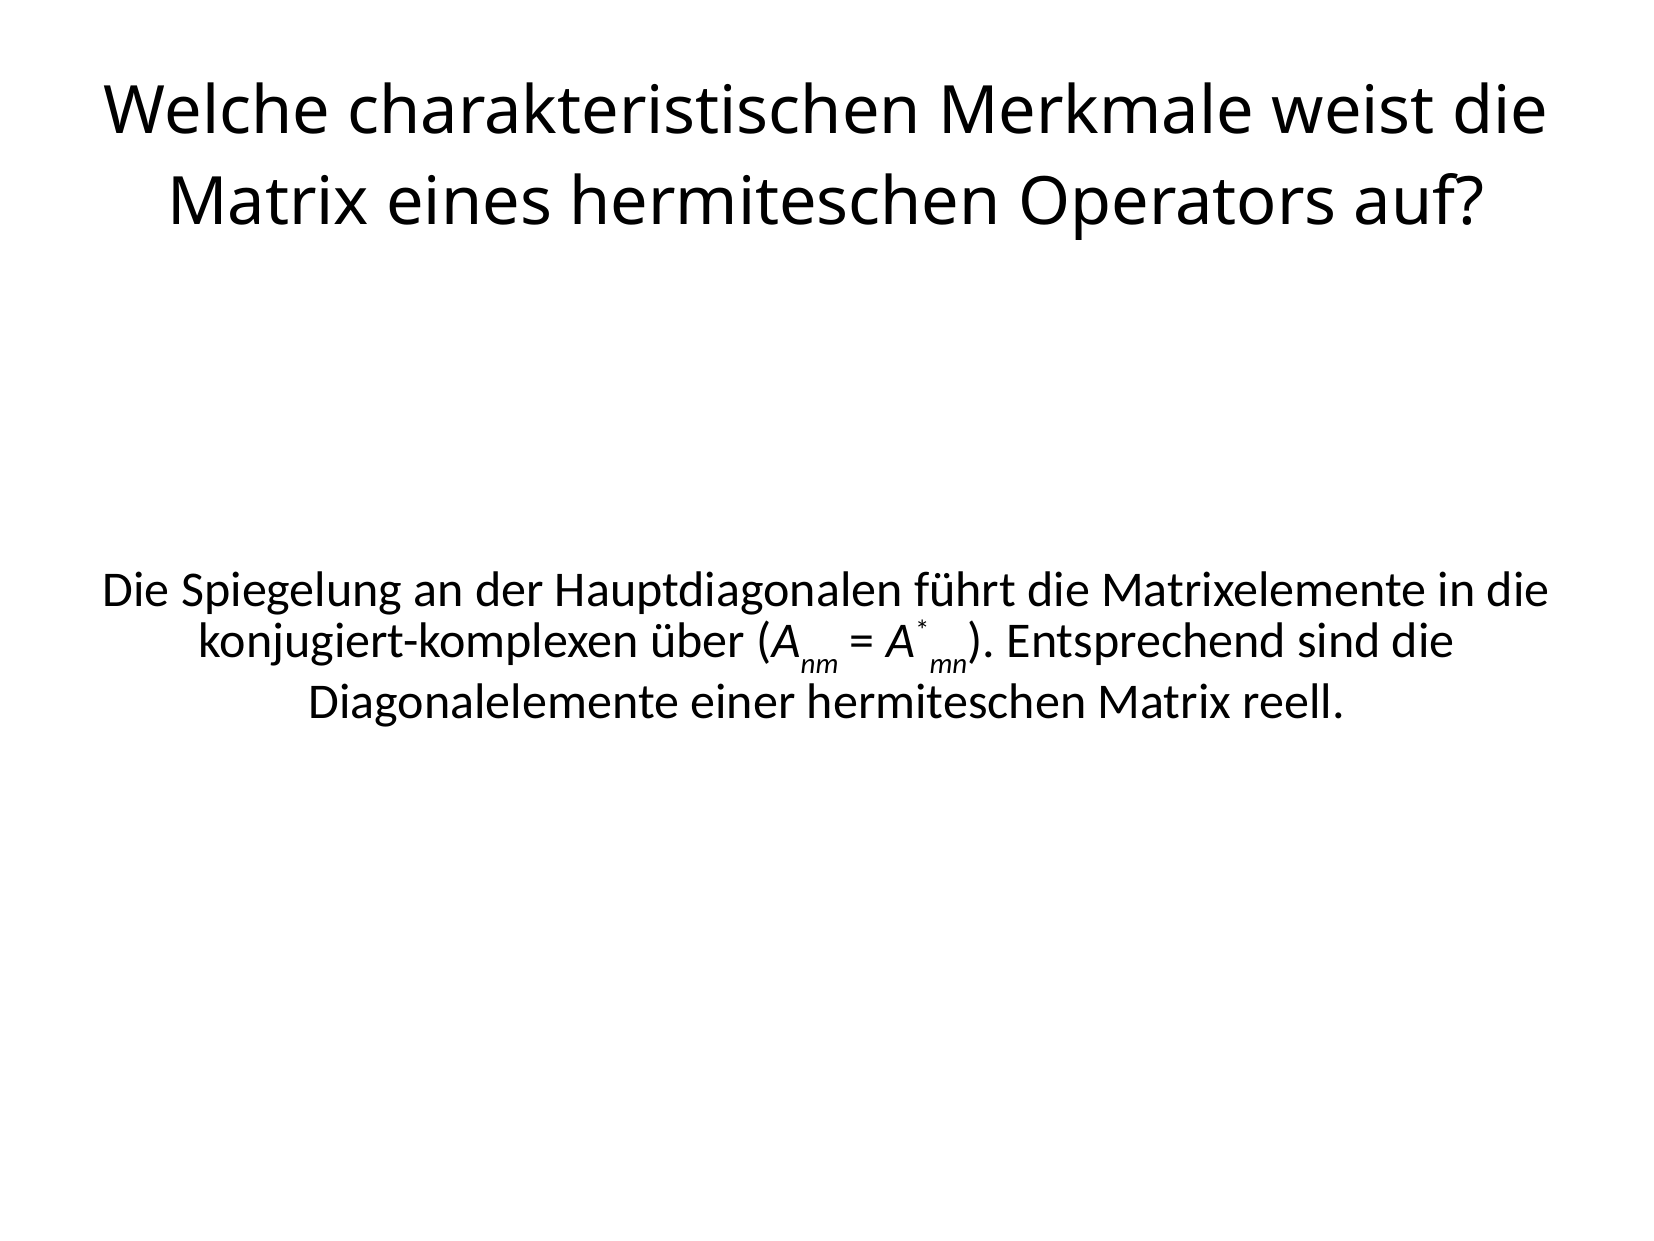

# Welche charakteristischen Merkmale weist die Matrix eines hermiteschen Operators auf?
Die Spiegelung an der Hauptdiagonalen führt die Matrixelemente in die konjugiert-komplexen über (Anm = A*mn). Entsprechend sind die Diagonalelemente einer hermiteschen Matrix reell.